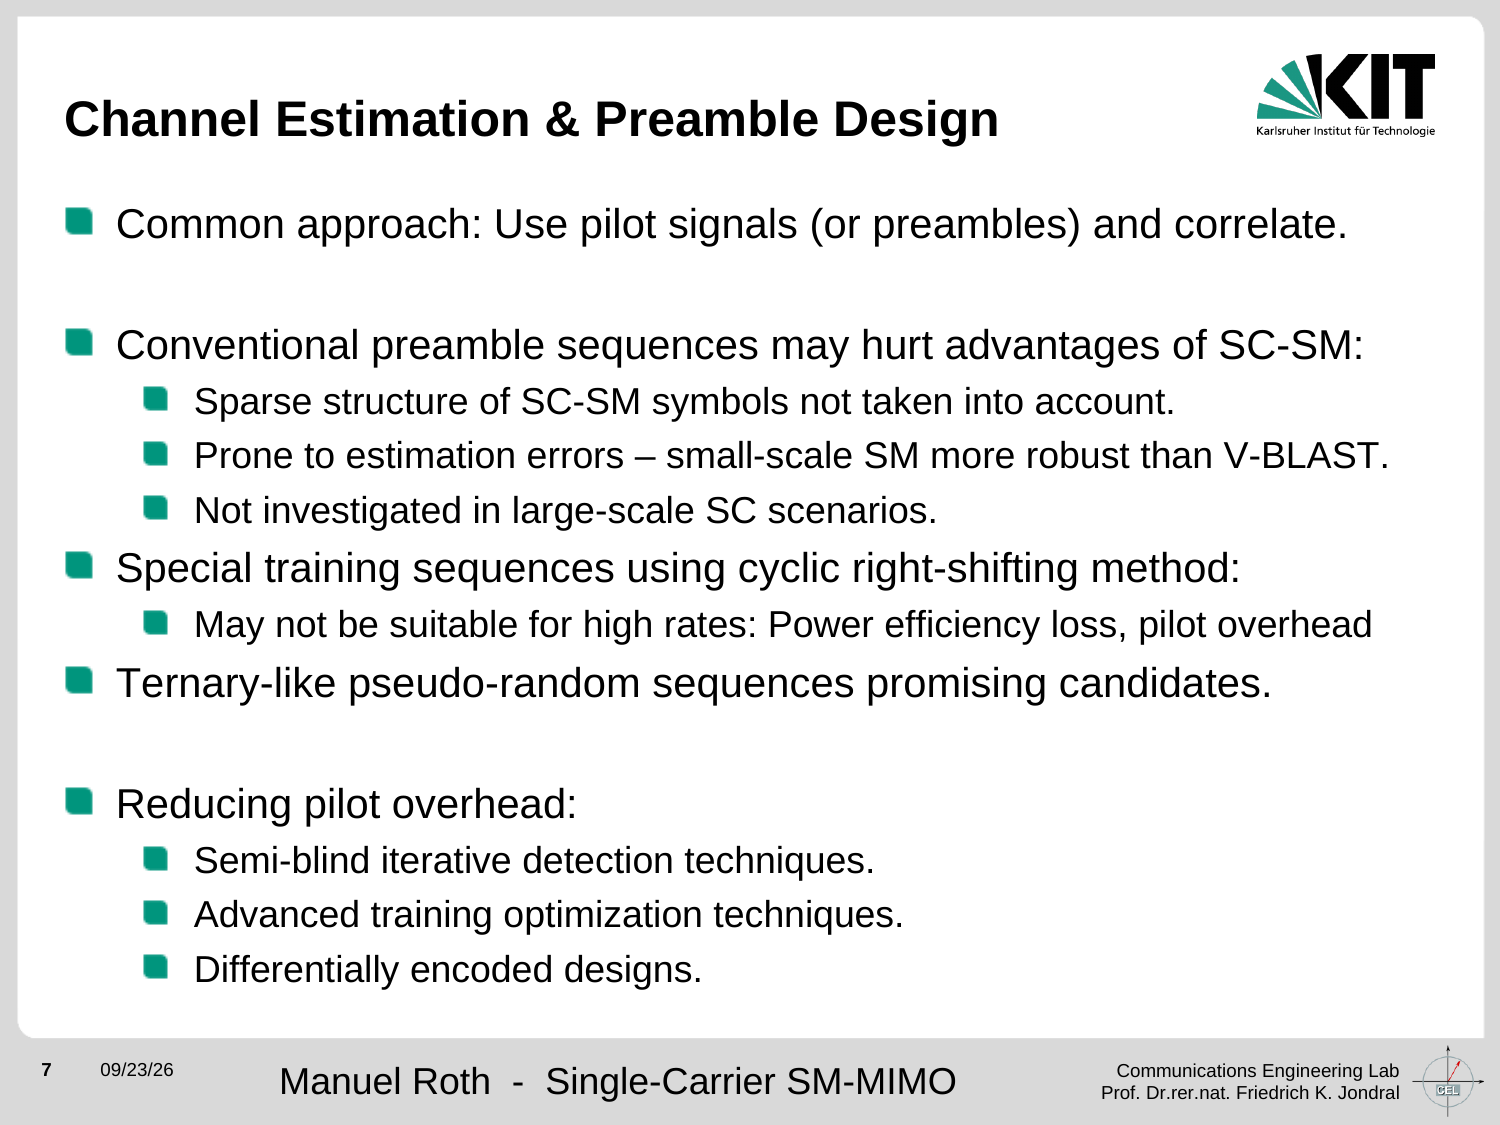

# Channel Estimation & Preamble Design
Common approach: Use pilot signals (or preambles) and correlate.
Conventional preamble sequences may hurt advantages of SC-SM:
Sparse structure of SC-SM symbols not taken into account.
Prone to estimation errors – small-scale SM more robust than V-BLAST.
Not investigated in large-scale SC scenarios.
Special training sequences using cyclic right-shifting method:
May not be suitable for high rates: Power efficiency loss, pilot overhead
Ternary-like pseudo-random sequences promising candidates.
Reducing pilot overhead:
Semi-blind iterative detection techniques.
Advanced training optimization techniques.
Differentially encoded designs.
Manuel Roth - Single-Carrier SM-MIMO